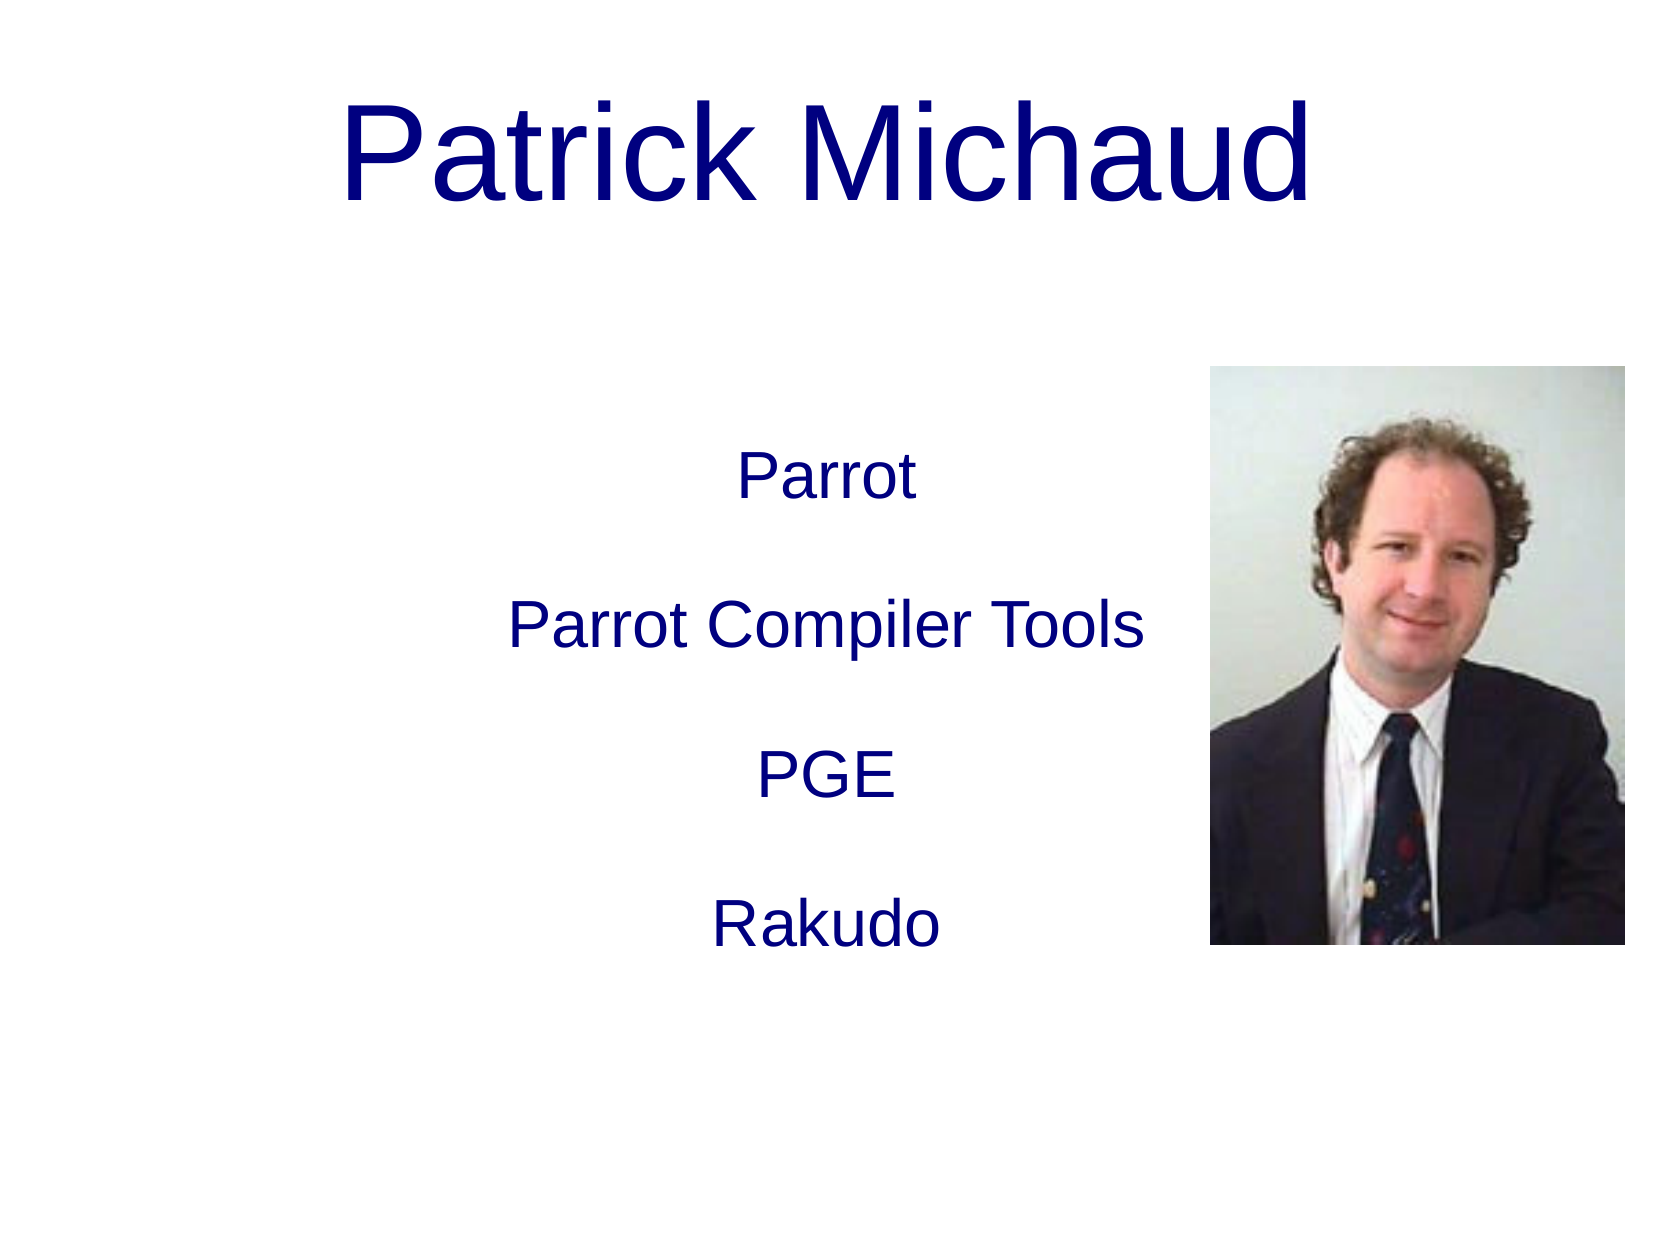

# Patrick Michaud
Parrot
Parrot Compiler Tools
PGE
Rakudo